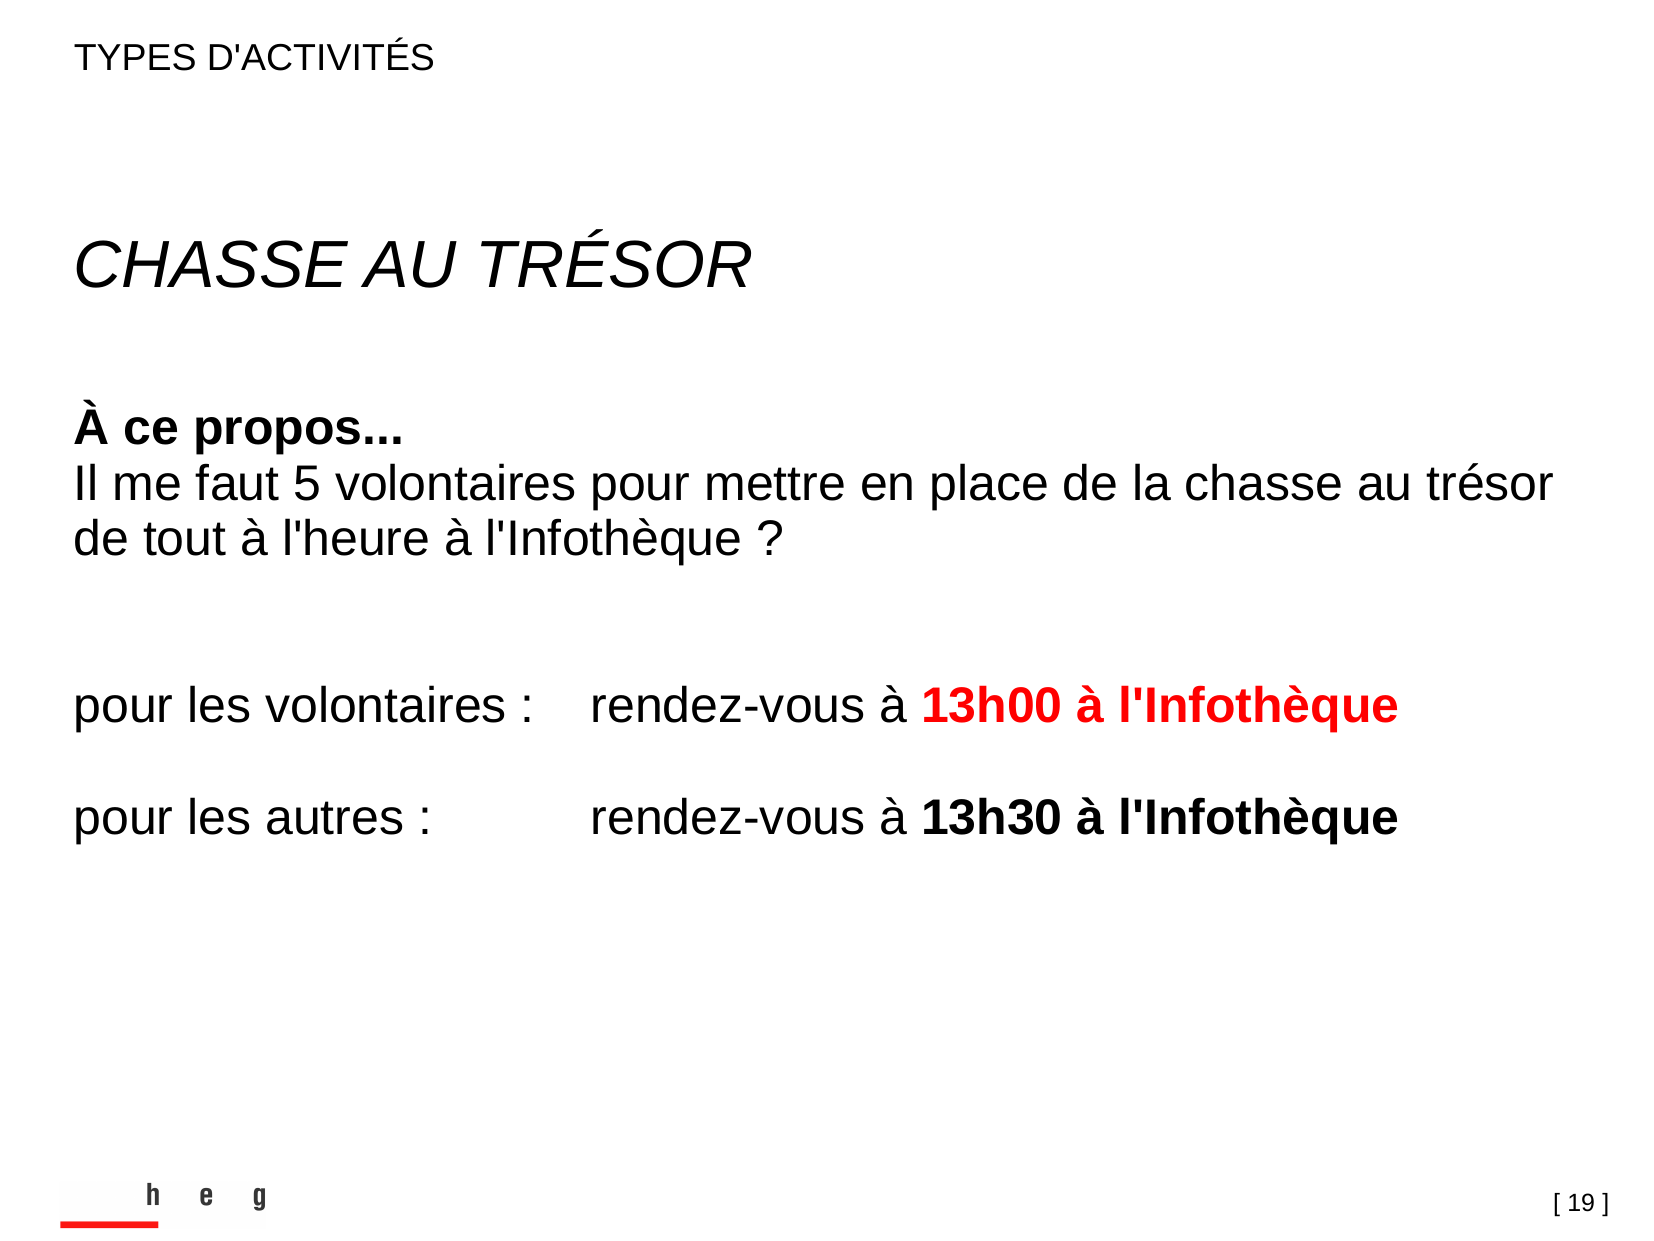

TYPES D'ACTIVITÉS
CHASSE AU TRÉSOR
À ce propos...
Il me faut 5 volontaires pour mettre en place de la chasse au trésor de tout à l'heure à l'Infothèque ?
pour les volontaires :	rendez-vous à 13h00 à l'Infothèque
pour les autres :			rendez-vous à 13h30 à l'Infothèque